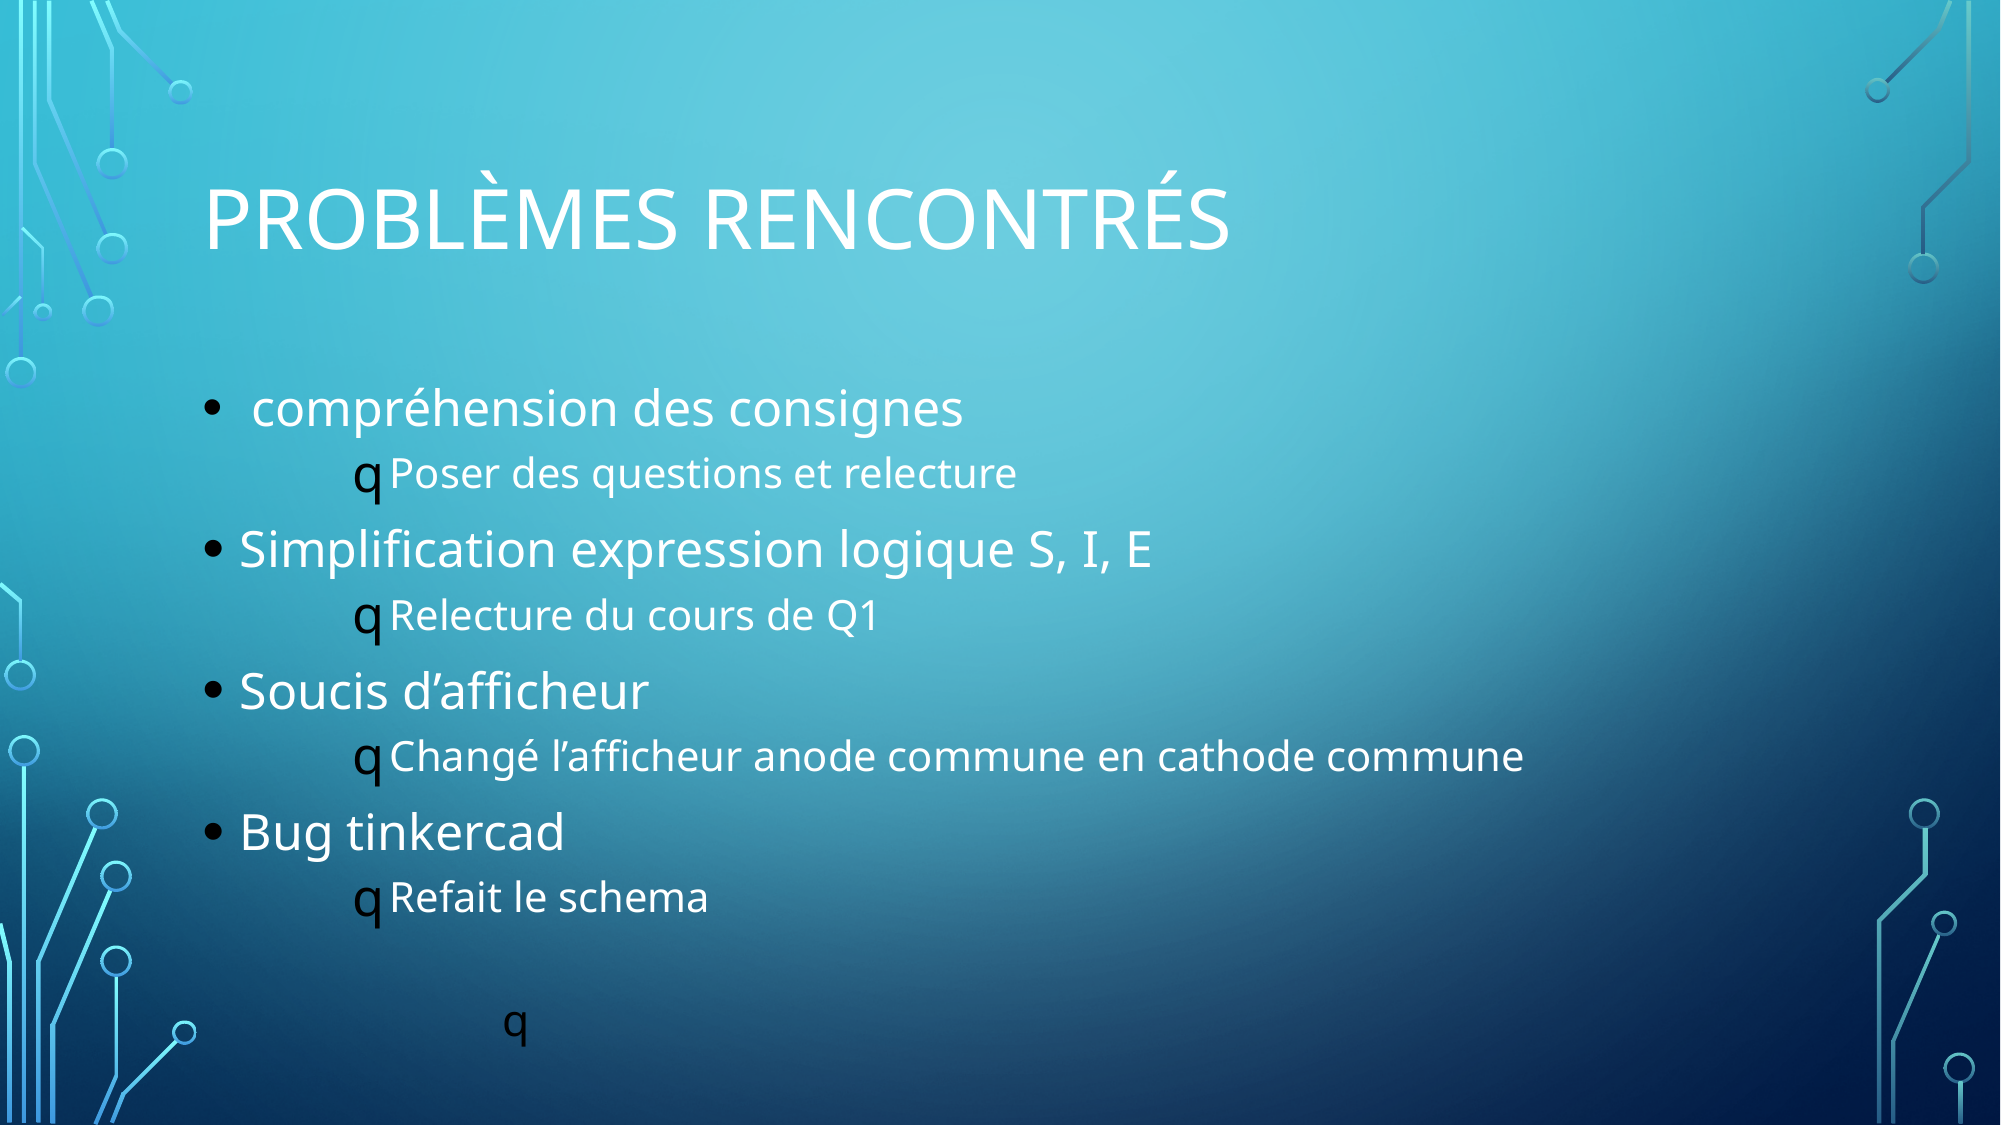

# Problèmes rencontrés
 compréhension des consignes
Poser des questions et relecture
Simplification expression logique S, I, E
Relecture du cours de Q1
Soucis d’afficheur
Changé l’afficheur anode commune en cathode commune
Bug tinkercad
Refait le schema